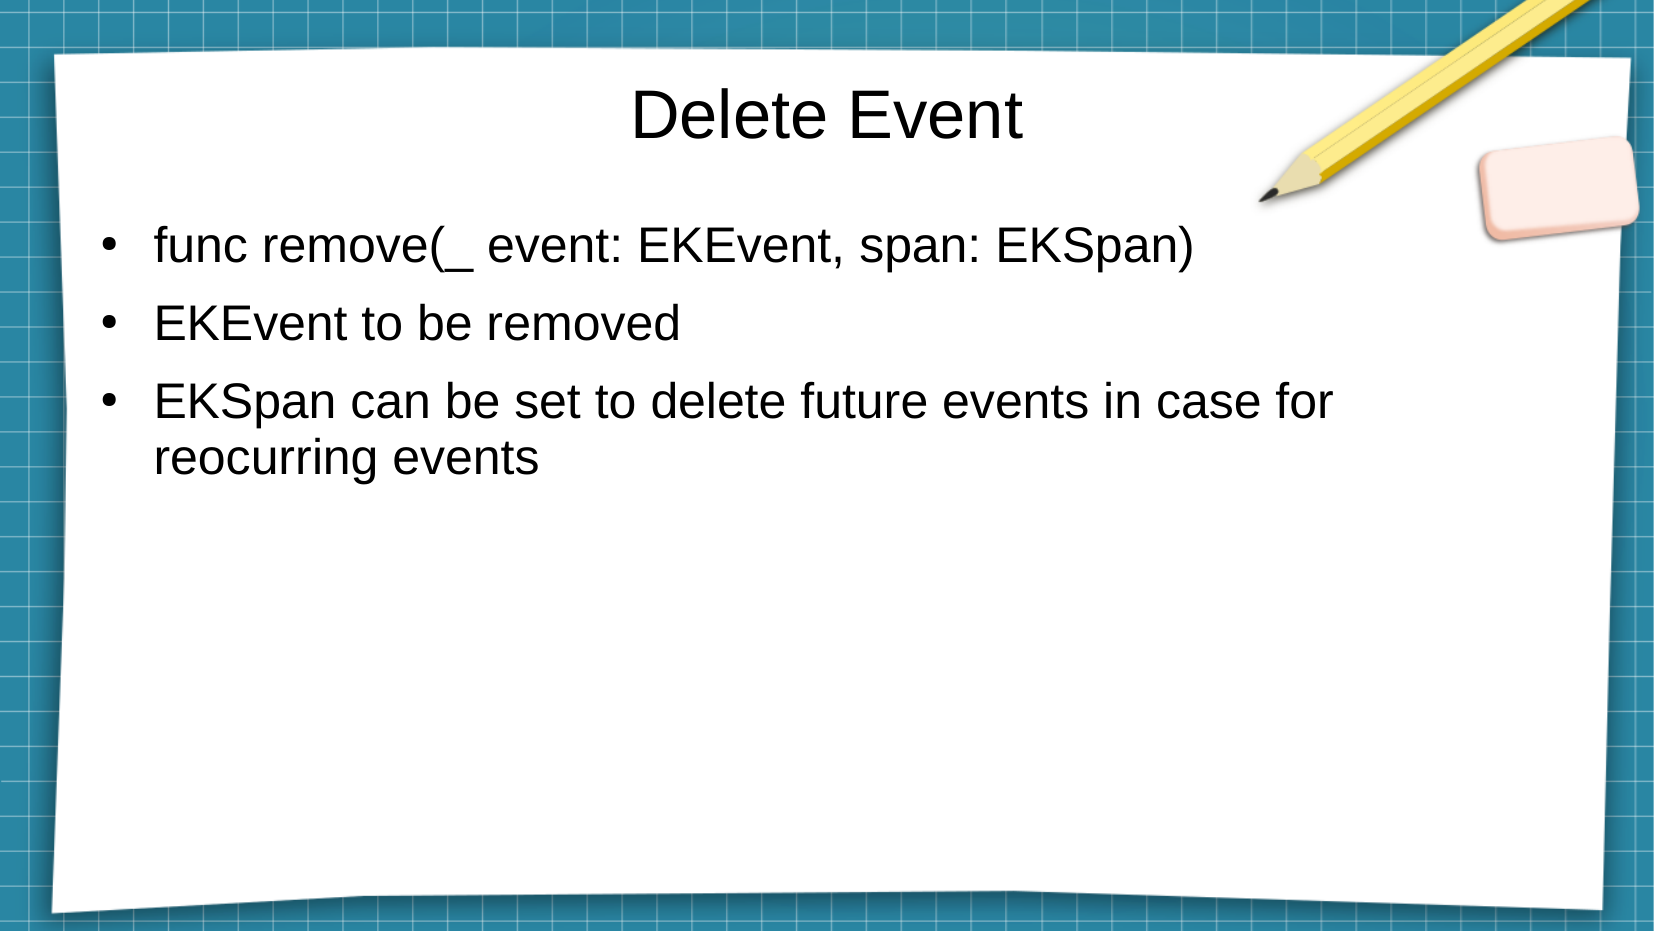

# Delete Event
func remove(_ event: EKEvent, span: EKSpan)
EKEvent to be removed
EKSpan can be set to delete future events in case for reocurring events